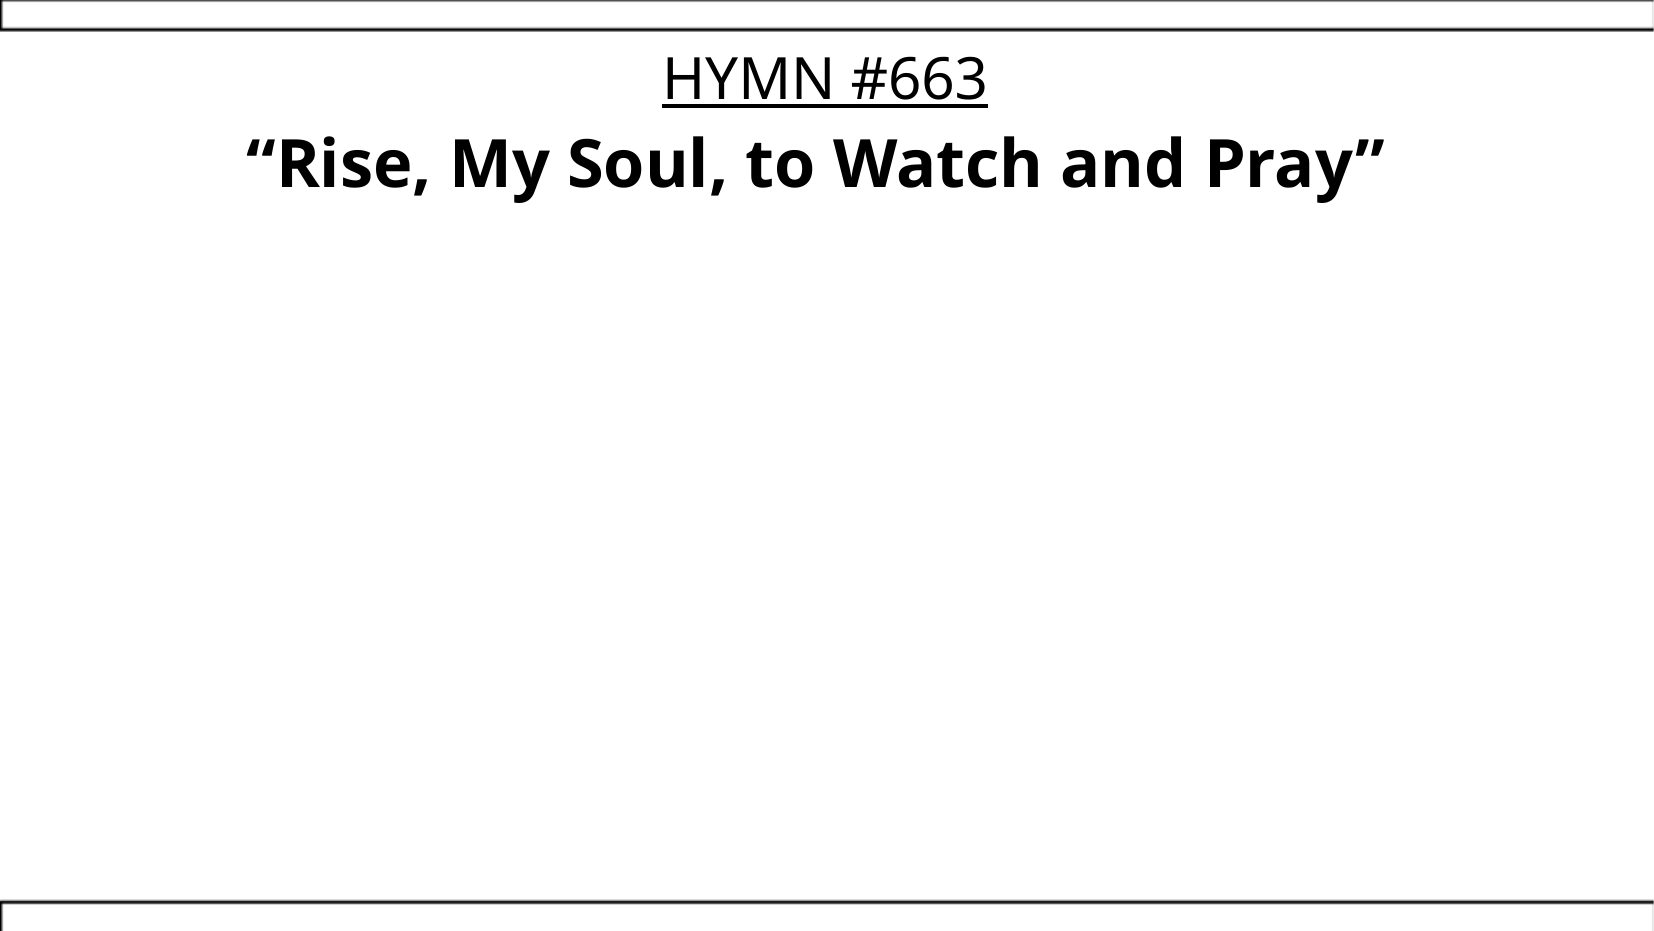

HYMN #663
“Rise, My Soul, to Watch and Pray”